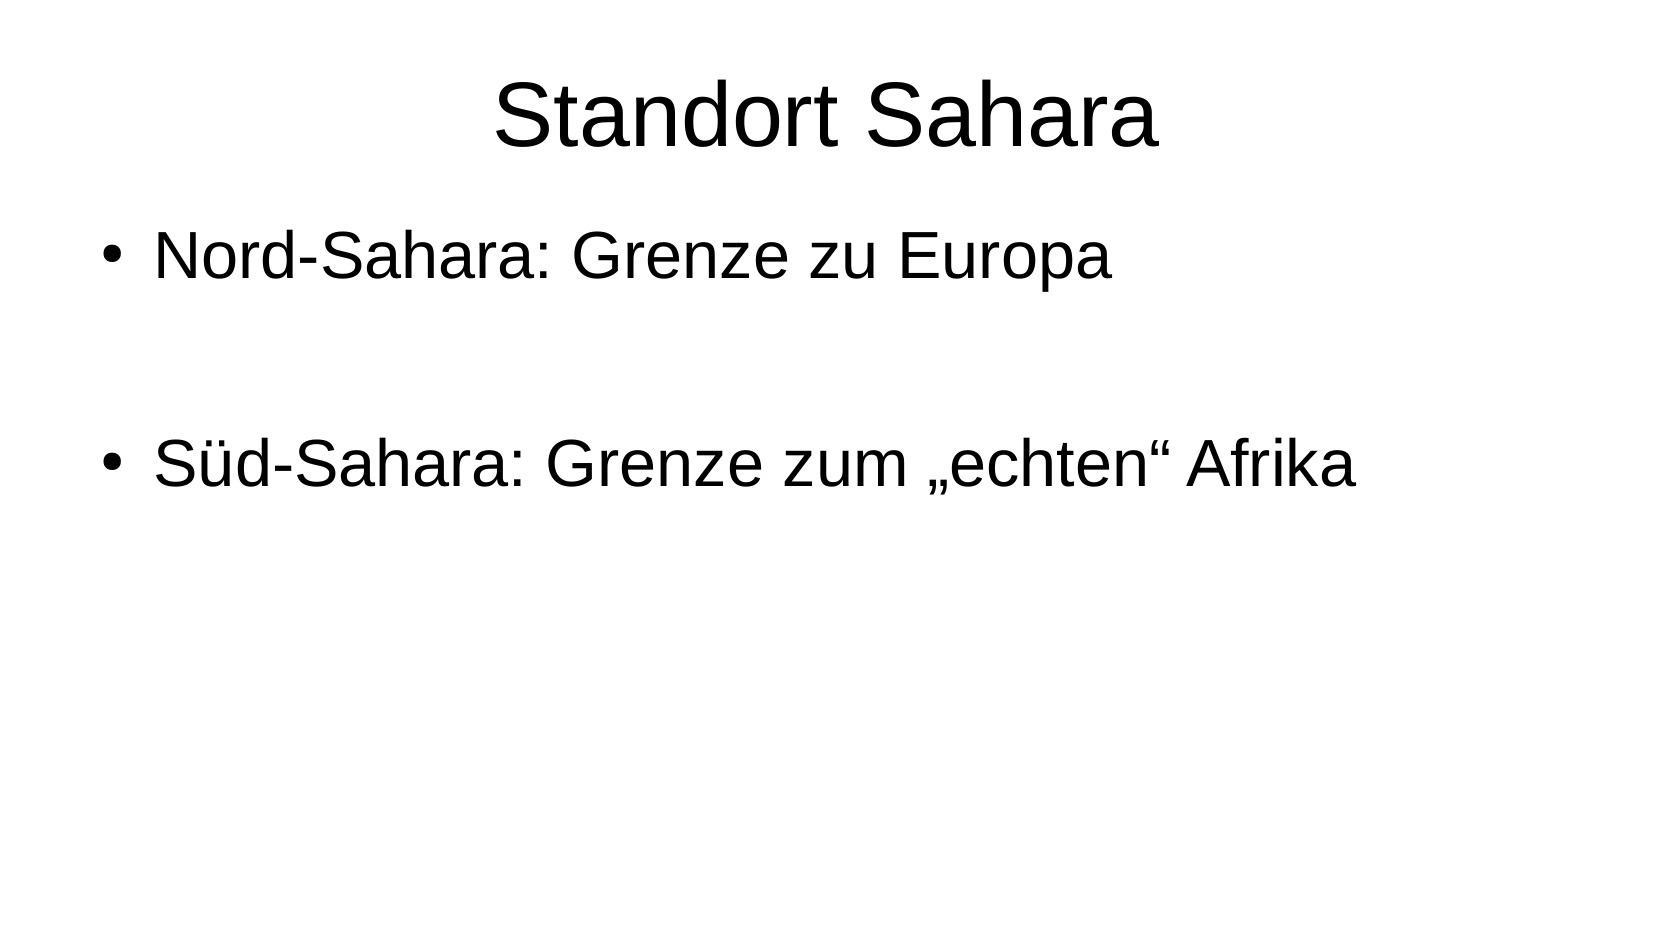

# Standort Sahara
Nord-Sahara: Grenze zu Europa
Süd-Sahara: Grenze zum „echten“ Afrika